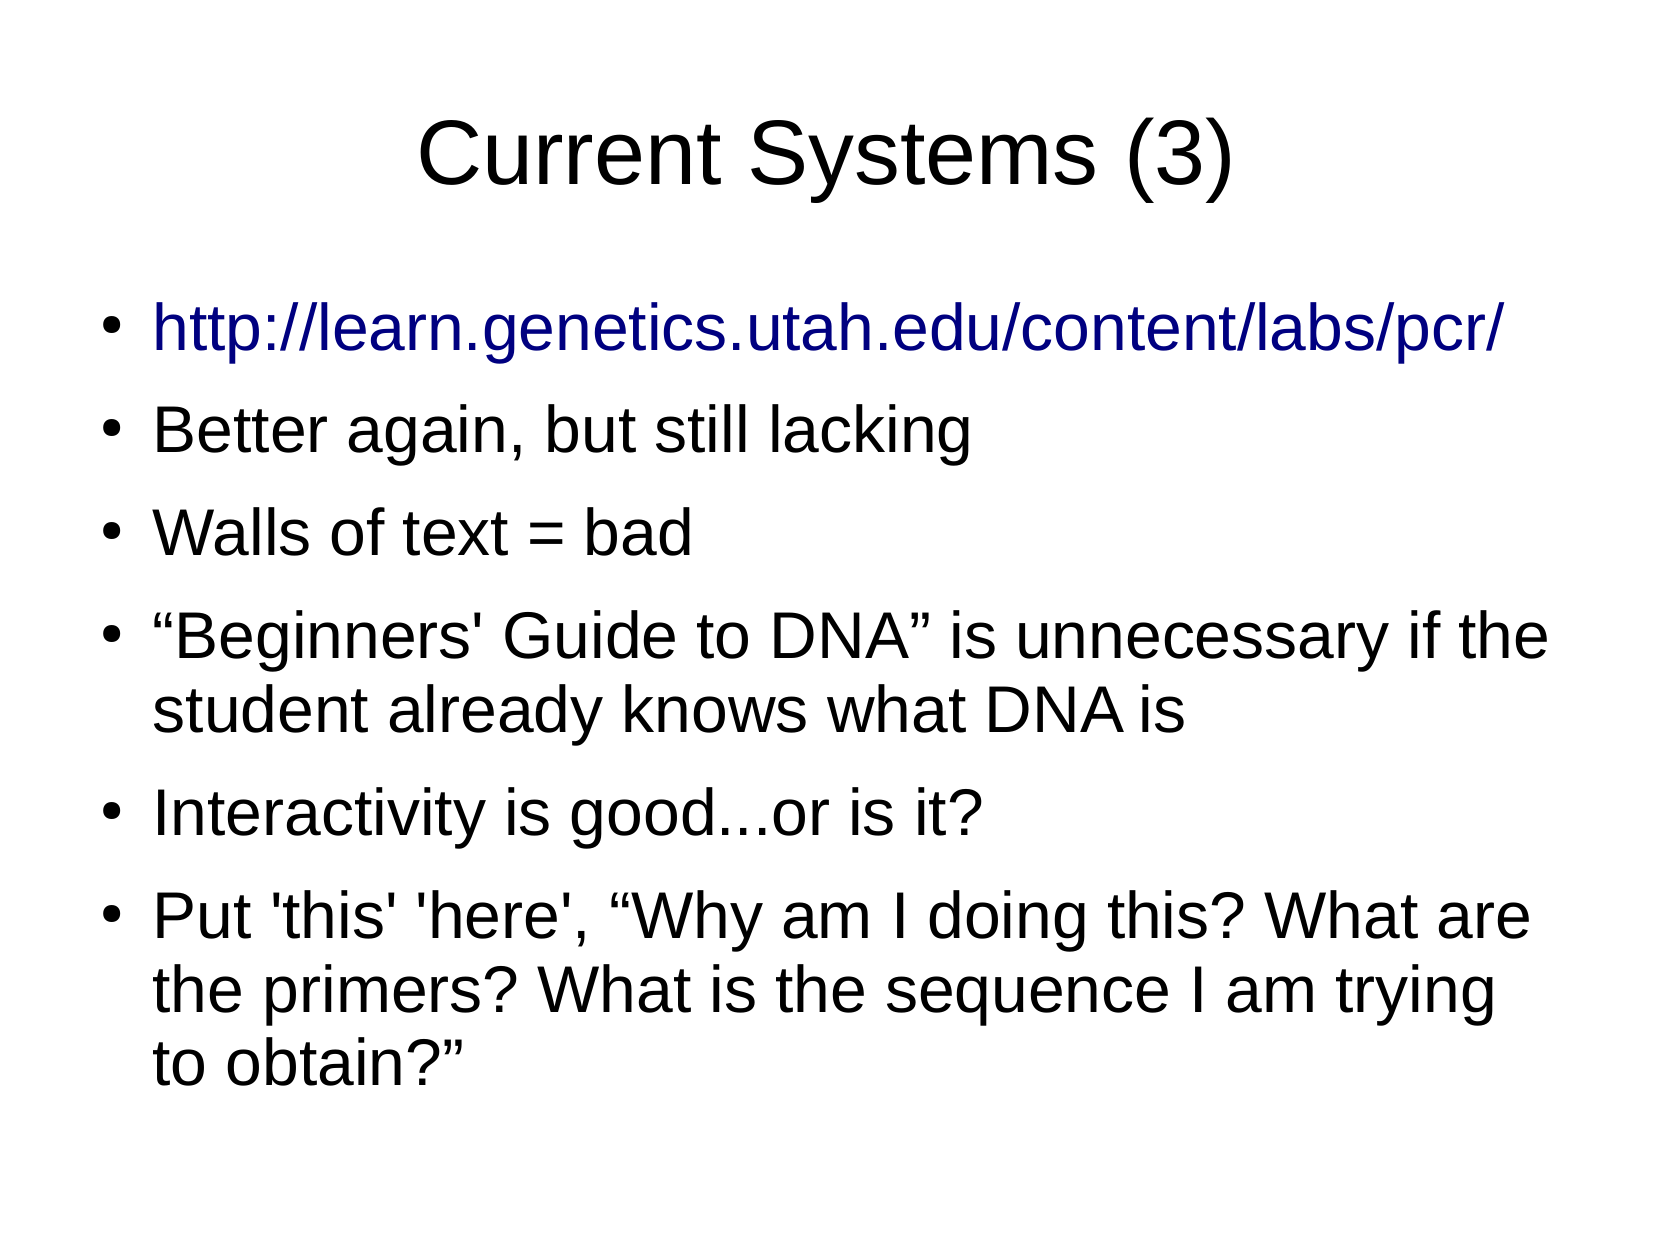

# Current Systems (3)
http://learn.genetics.utah.edu/content/labs/pcr/
Better again, but still lacking
Walls of text = bad
“Beginners' Guide to DNA” is unnecessary if the student already knows what DNA is
Interactivity is good...or is it?
Put 'this' 'here', “Why am I doing this? What are the primers? What is the sequence I am trying to obtain?”